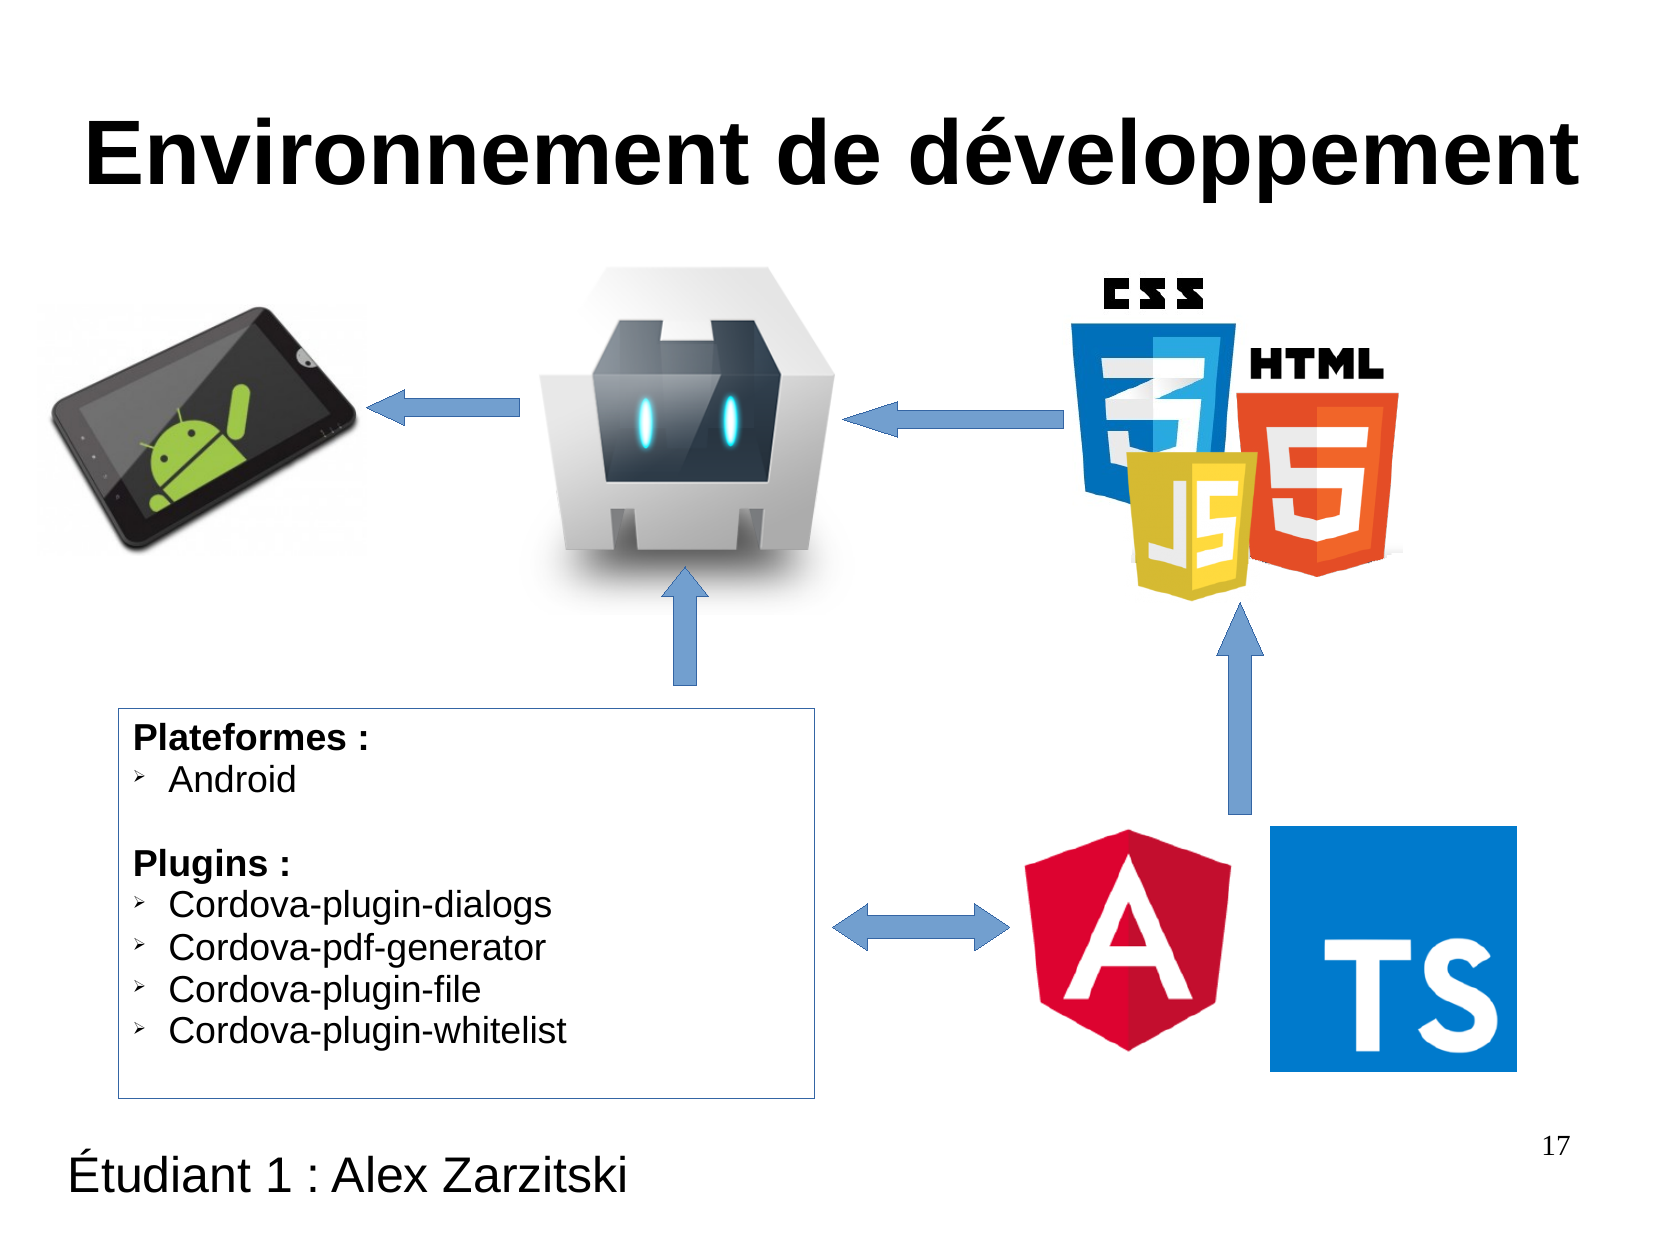

# Environnement de développement
Plateformes :
Android
Plugins :
Cordova-plugin-dialogs
Cordova-pdf-generator
Cordova-plugin-file
Cordova-plugin-whitelist
17
Étudiant 1 : Alex Zarzitski